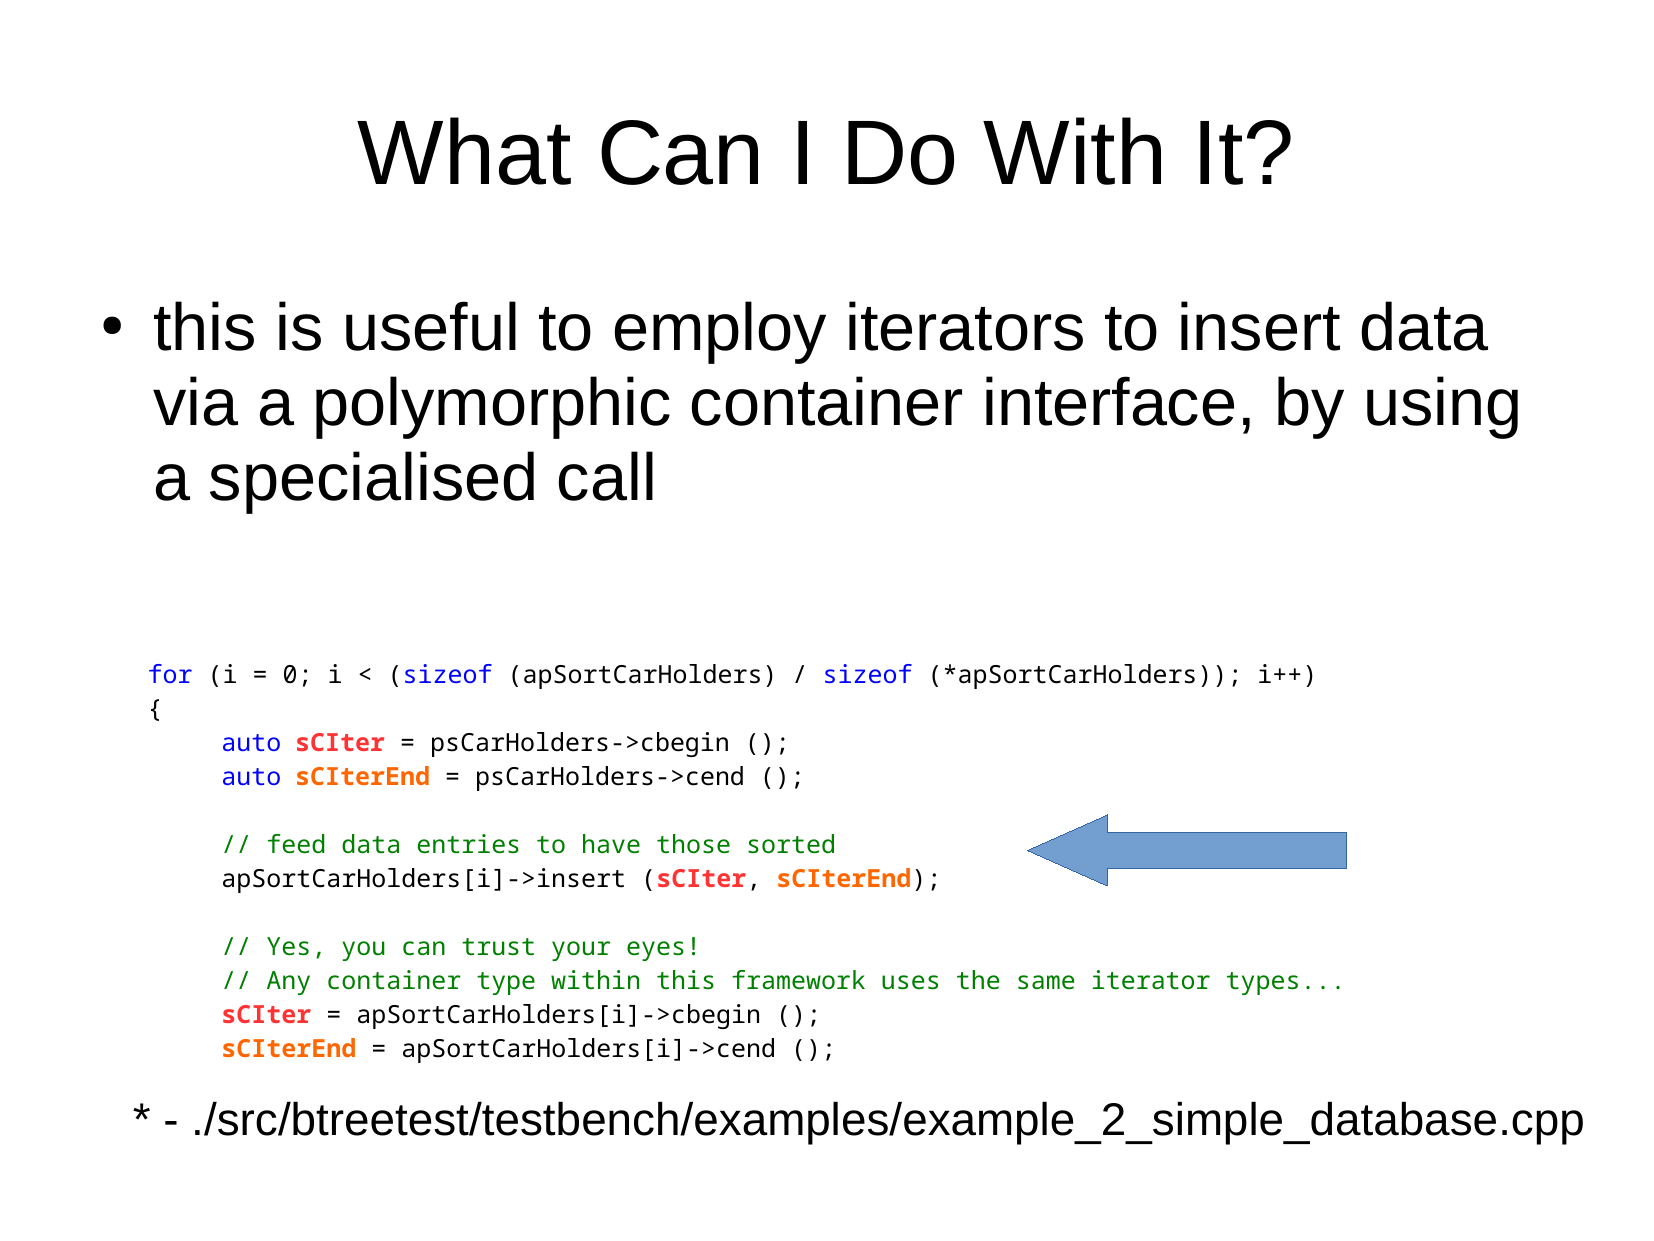

# What Can I Do With It?
this is useful to employ iterators to insert data via a polymorphic container interface, by using a specialised call
	for (i = 0; i < (sizeof (apSortCarHolders) / sizeof (*apSortCarHolders)); i++)
	{
		auto	sCIter = psCarHolders->cbegin ();
		auto	sCIterEnd = psCarHolders->cend ();
		// feed data entries to have those sorted
		apSortCarHolders[i]->insert (sCIter, sCIterEnd);
		// Yes, you can trust your eyes!
		// Any container type within this framework uses the same iterator types...
		sCIter = apSortCarHolders[i]->cbegin ();
		sCIterEnd = apSortCarHolders[i]->cend ();
* - ./src/btreetest/testbench/examples/example_2_simple_database.cpp